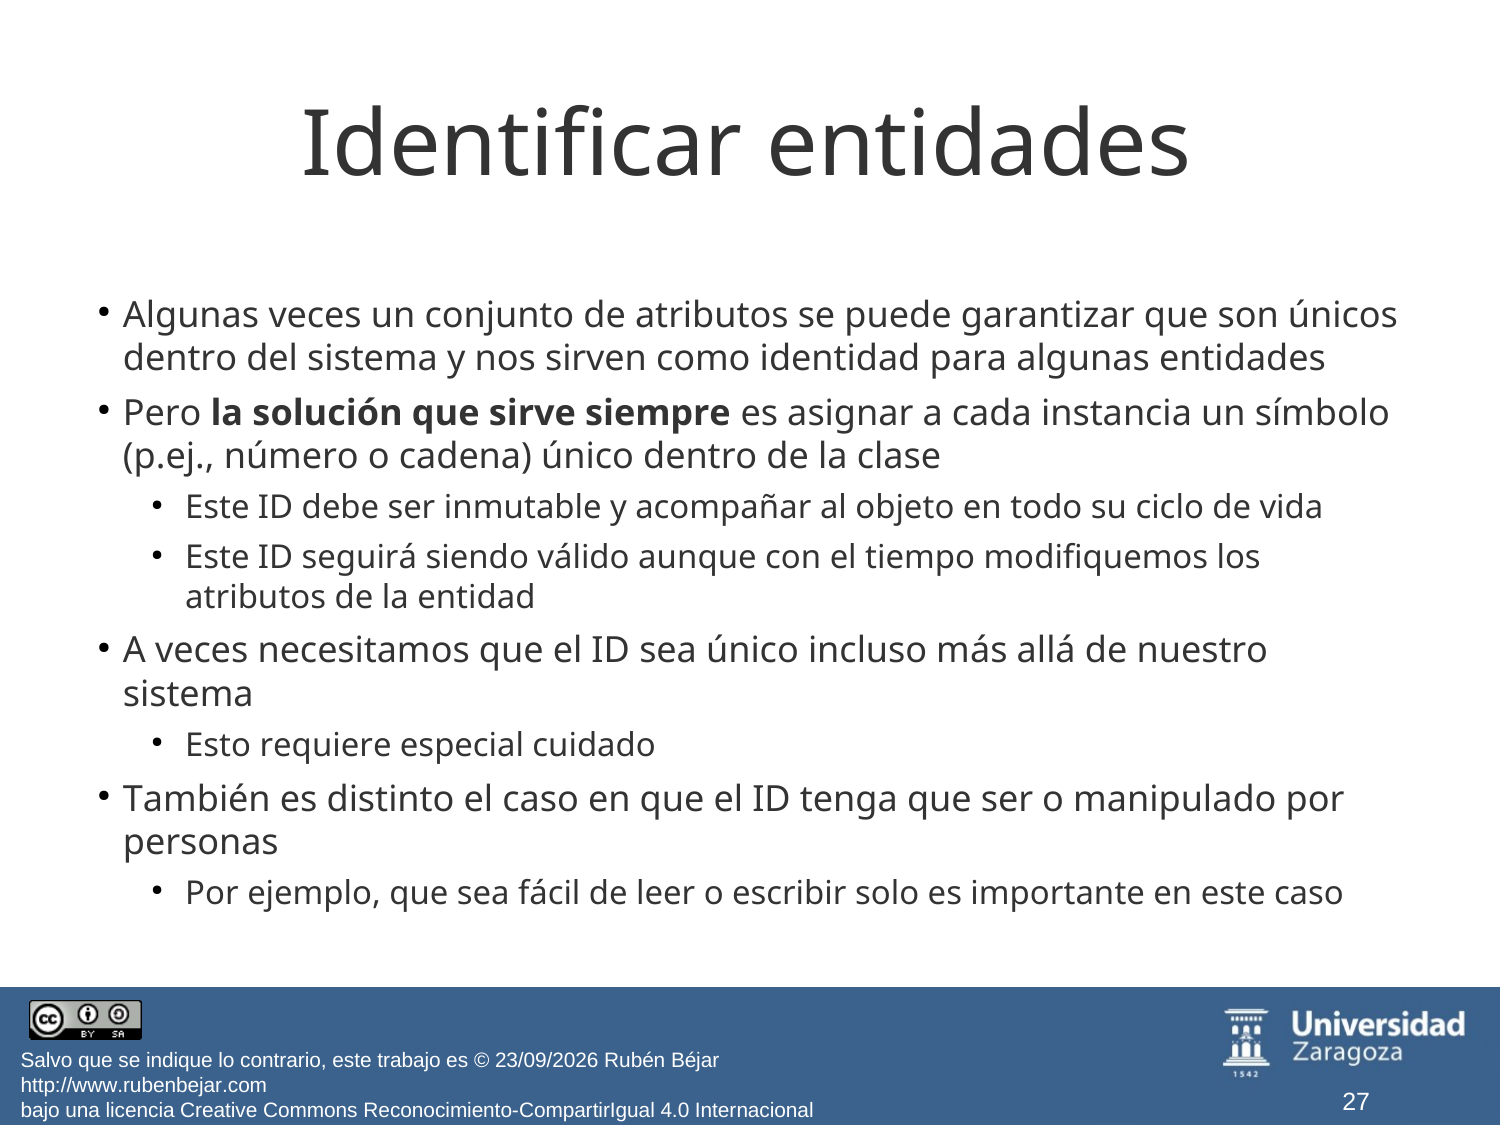

# Identificar entidades
Algunas veces un conjunto de atributos se puede garantizar que son únicos dentro del sistema y nos sirven como identidad para algunas entidades
Pero la solución que sirve siempre es asignar a cada instancia un símbolo (p.ej., número o cadena) único dentro de la clase
Este ID debe ser inmutable y acompañar al objeto en todo su ciclo de vida
Este ID seguirá siendo válido aunque con el tiempo modifiquemos los atributos de la entidad
A veces necesitamos que el ID sea único incluso más allá de nuestro sistema
Esto requiere especial cuidado
También es distinto el caso en que el ID tenga que ser o manipulado por personas
Por ejemplo, que sea fácil de leer o escribir solo es importante en este caso